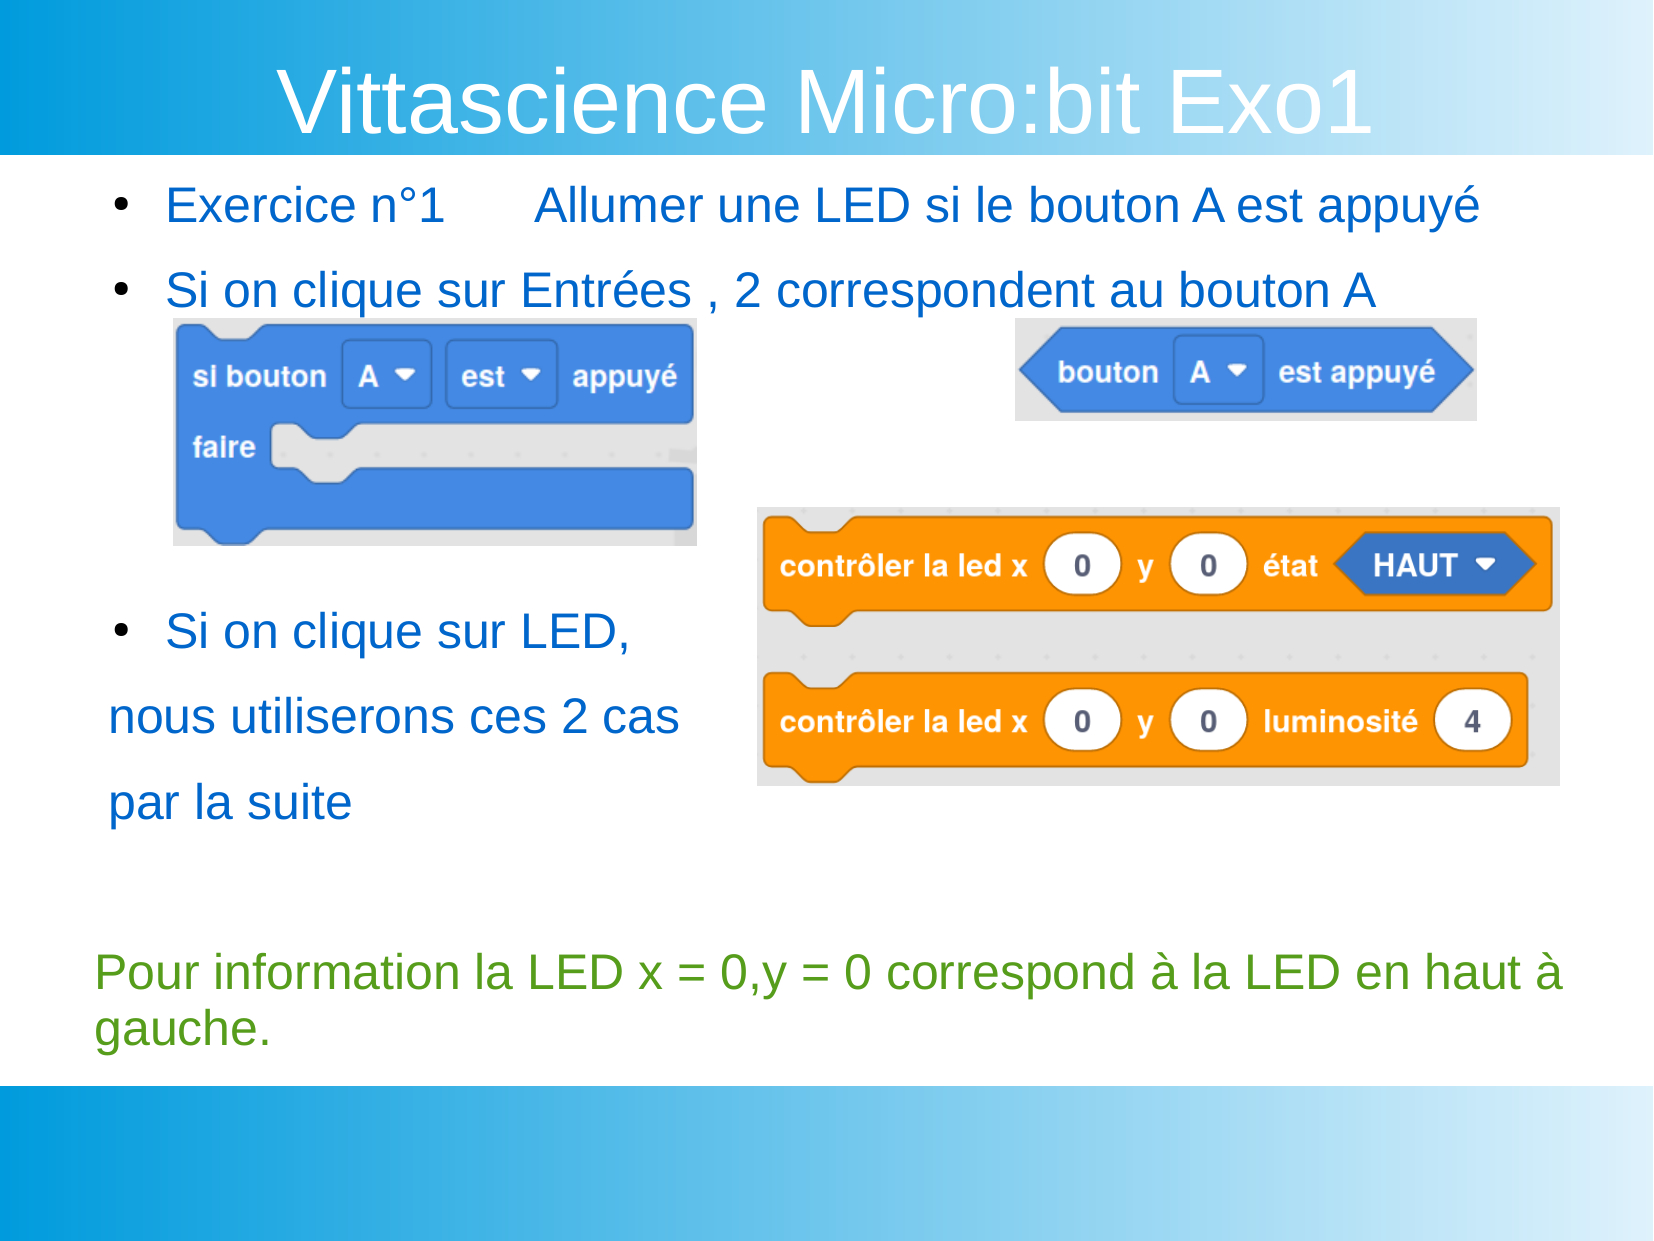

# Vittascience Micro:bit Exo1
Exercice n°1 		Allumer une LED si le bouton A est appuyé
Si on clique sur Entrées , 2 correspondent au bouton A
Si on clique sur LED,
 nous utiliserons ces 2 cas
 par la suite
Pour information la LED x = 0,y = 0 correspond à la LED en haut à gauche.